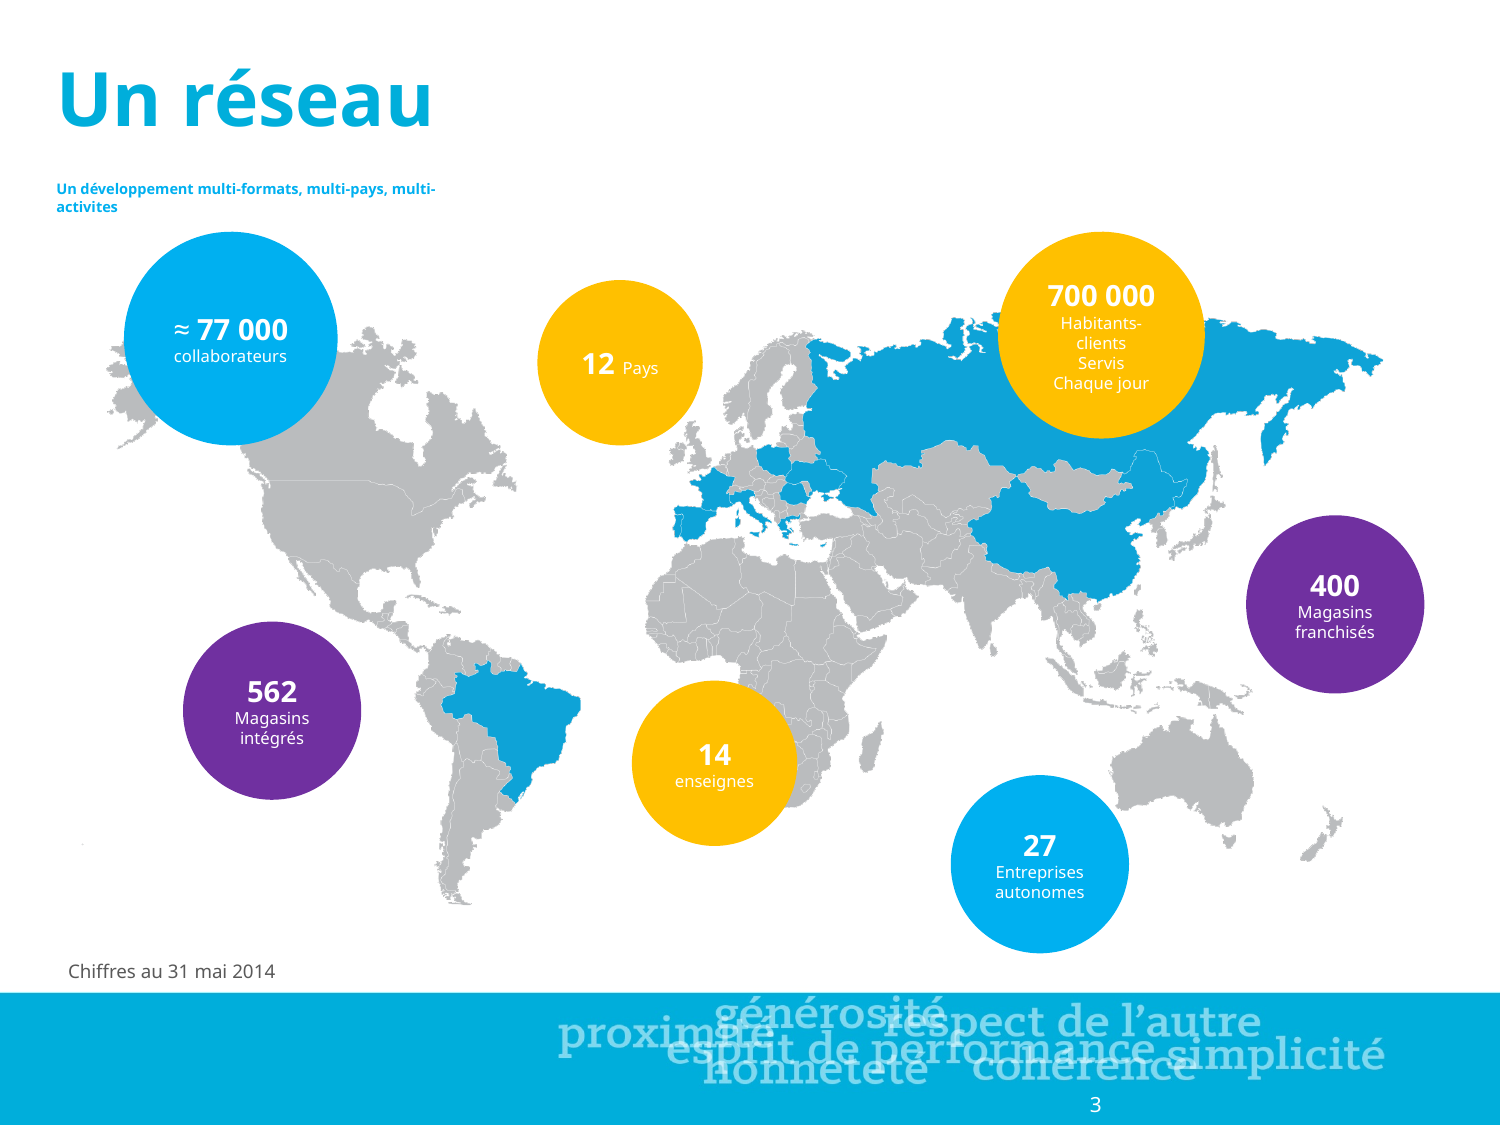

# Un réseau
Un développement multi-formats, multi-pays, multi-activites
Grandir
≈ 77 000
collaborateurs
700 000 Habitants-clients
Servis
Chaque jour
12 Pays
400
Magasins
franchisés
562
Magasins
intégrés
14 enseignes
27
Entreprises
autonomes
Chiffres au 31 mai 2014